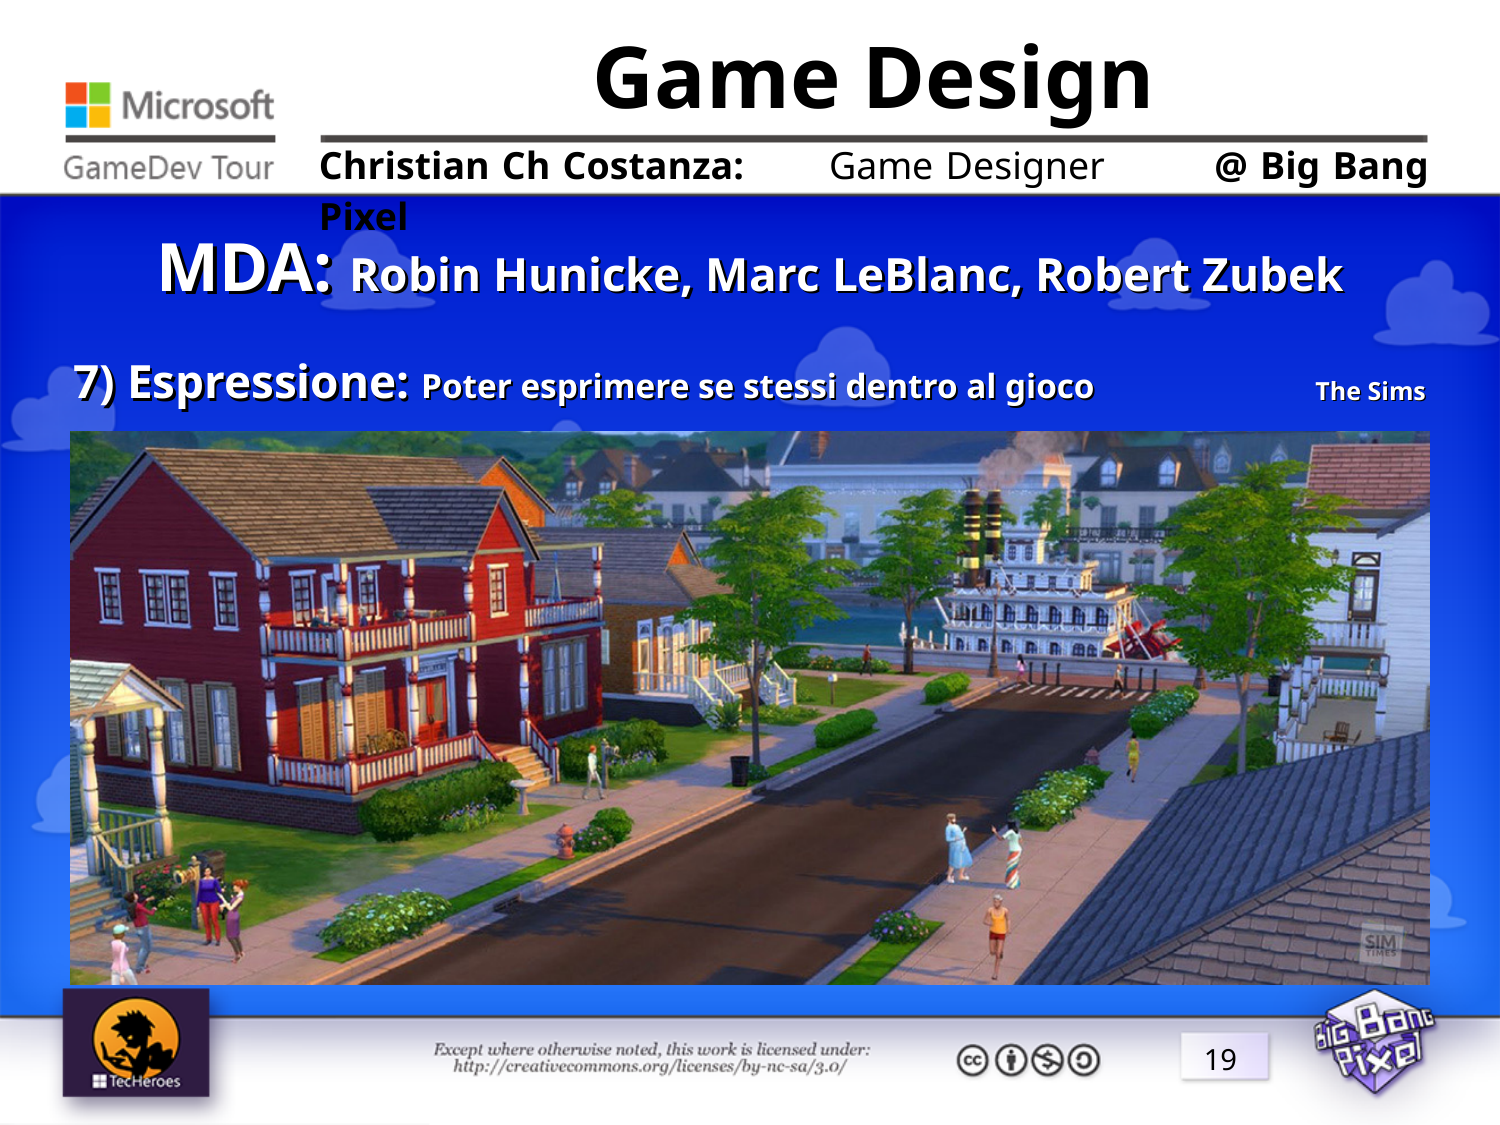

Game Design
Christian Ch Costanza: Game Designer @ Big Bang Pixel
MDA: Robin Hunicke, Marc LeBlanc, Robert Zubek
7) Espressione: Poter esprimere se stessi dentro al gioco
The Sims